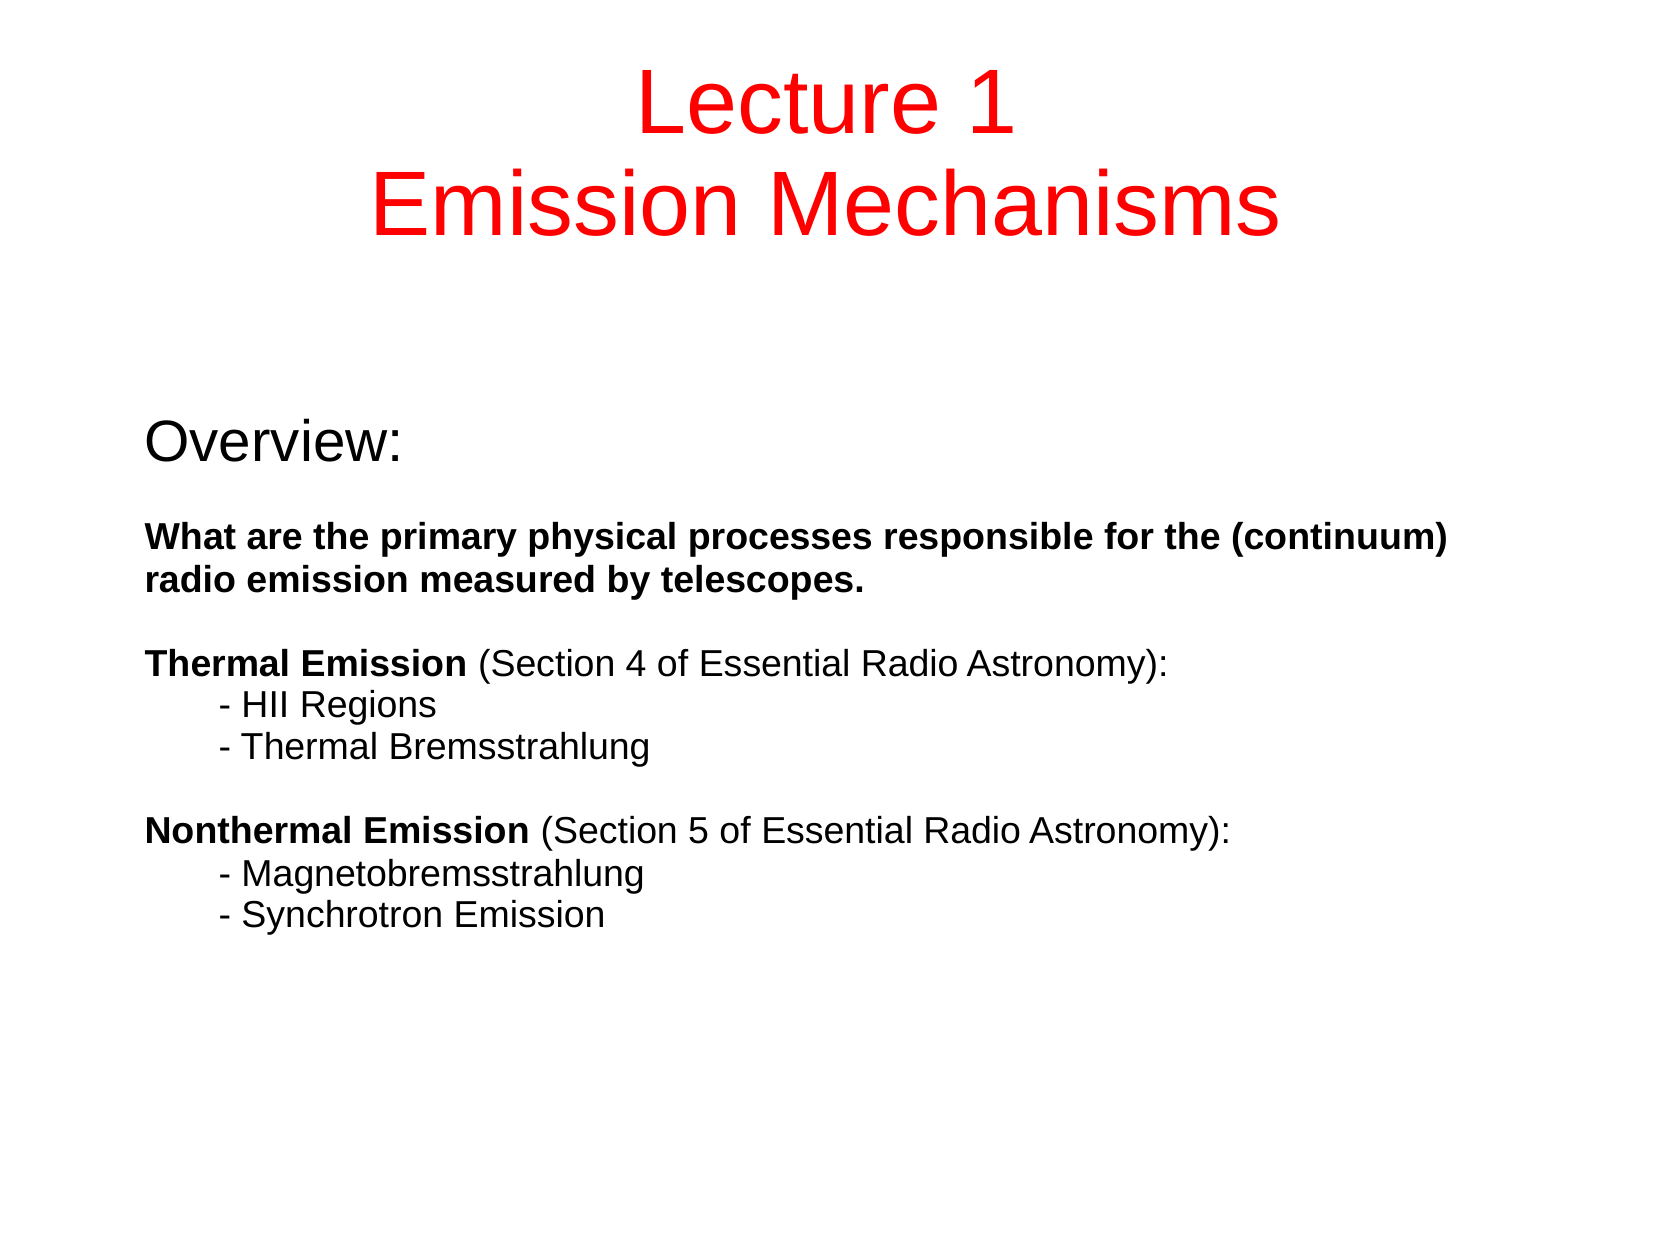

# Lecture 1 Emission Mechanisms
Overview:
What are the primary physical processes responsible for the (continuum) radio emission measured by telescopes.
Thermal Emission (Section 4 of Essential Radio Astronomy):
	- HII Regions
	- Thermal Bremsstrahlung
Nonthermal Emission (Section 5 of Essential Radio Astronomy):
	- Magnetobremsstrahlung
	- Synchrotron Emission